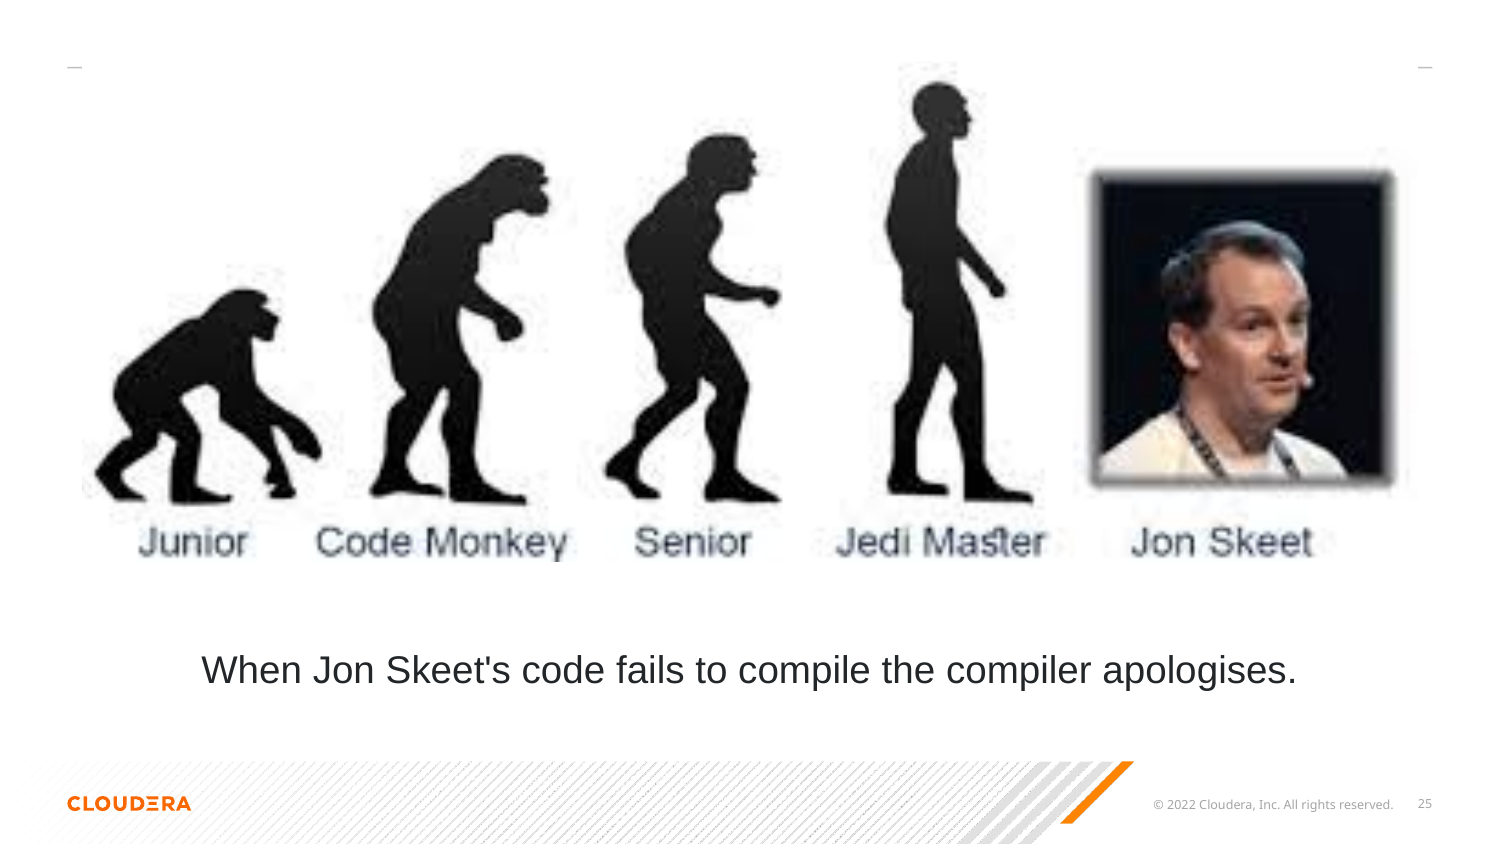

When Jon Skeet's code fails to compile the compiler apologises.